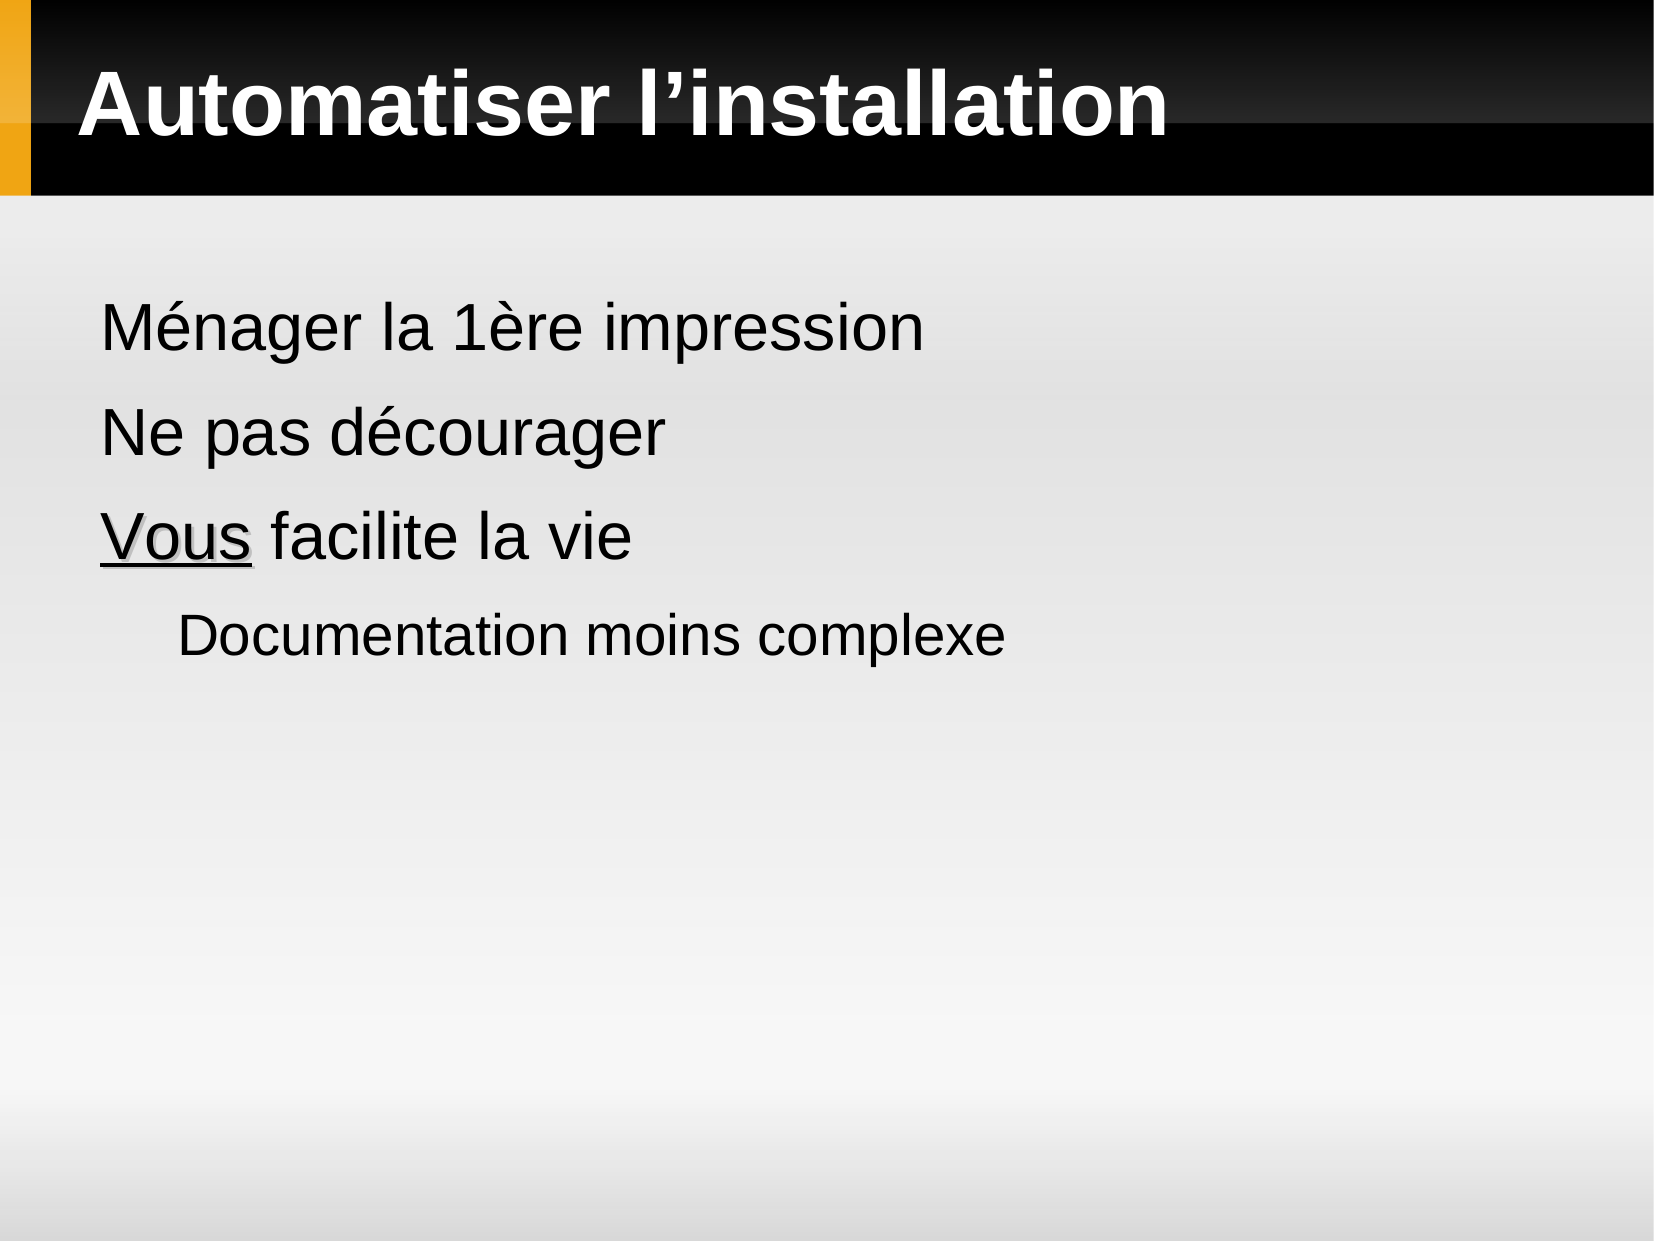

# Automatiser l’installation
Ménager la 1ère impression
Ne pas décourager
Vous facilite la vie
Documentation moins complexe